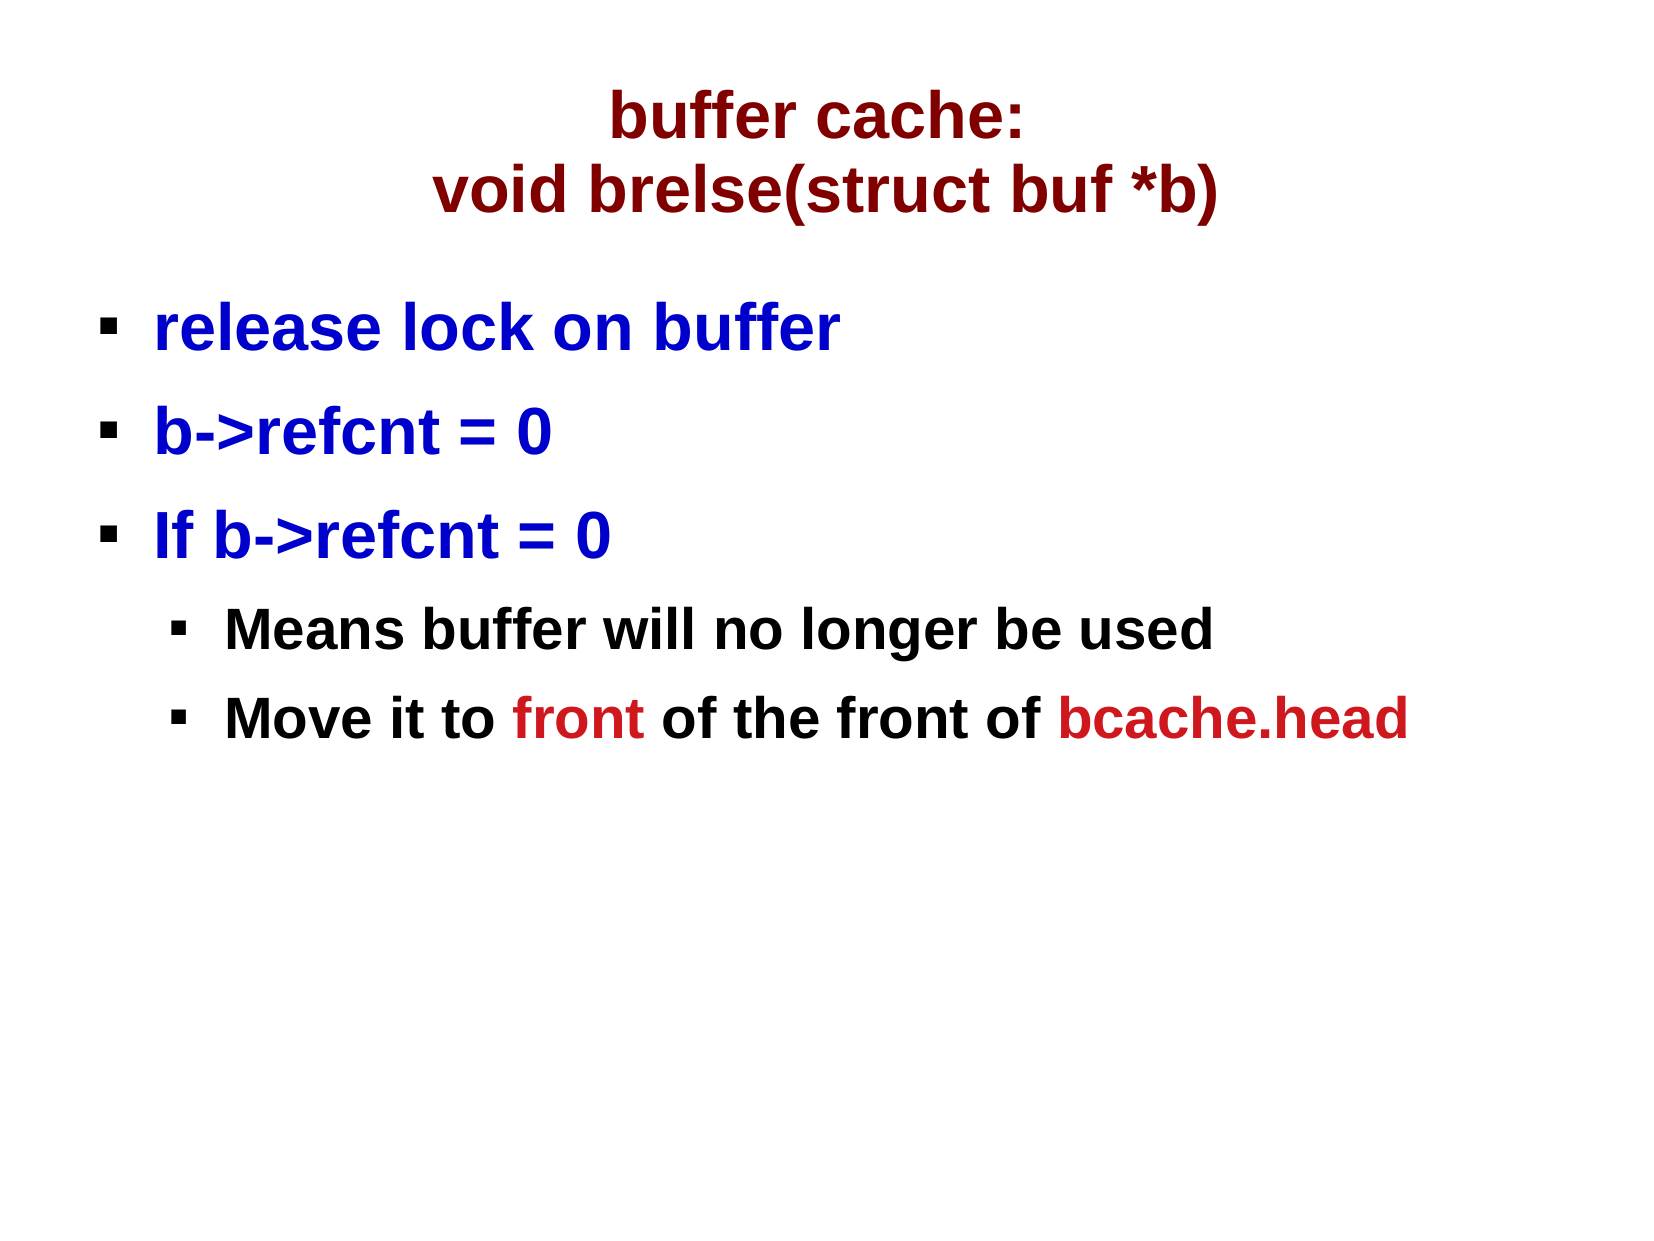

# buffer cache: void brelse(struct buf *b)
release lock on buffer
b->refcnt = 0
If b->refcnt = 0
Means buffer will no longer be used
Move it to front of the front of bcache.head